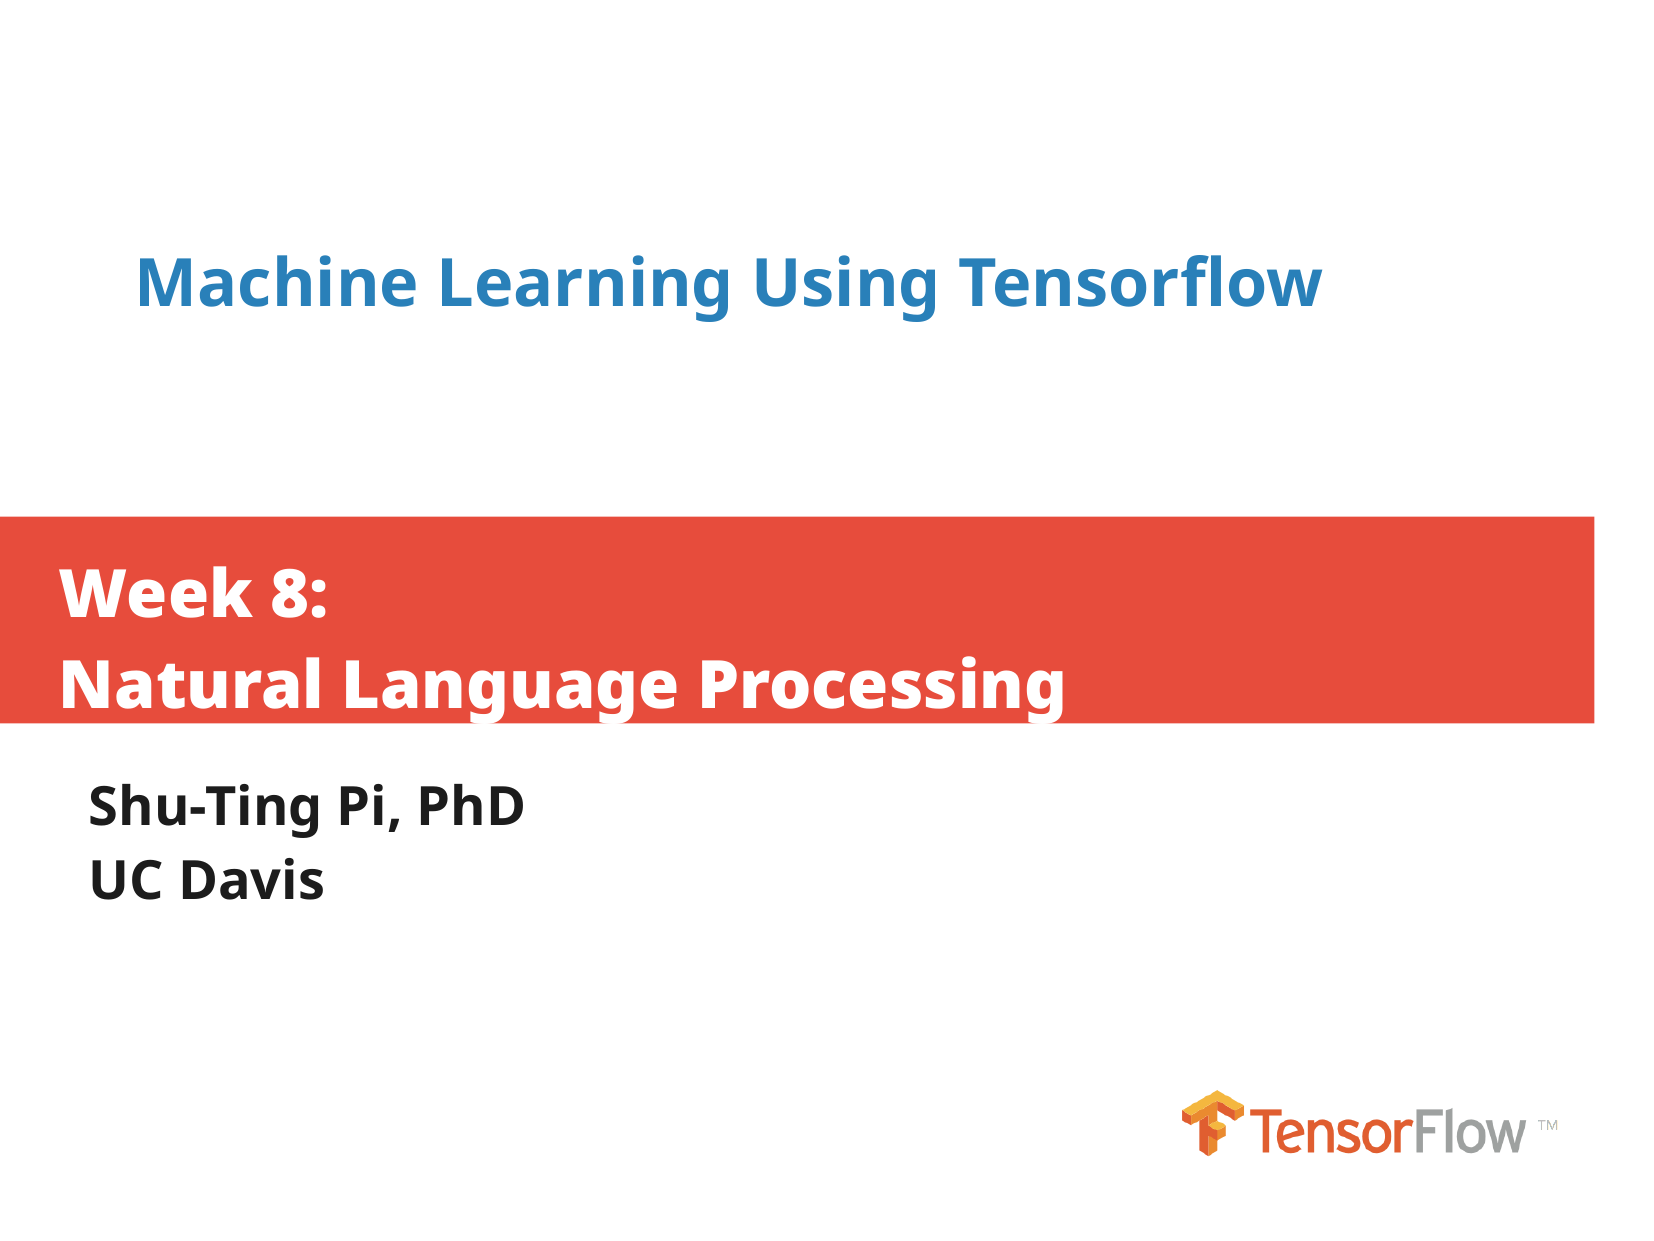

Machine Learning Using Tensorflow
# Week 8: Natural Language Processing
Shu-Ting Pi, PhD
UC Davis